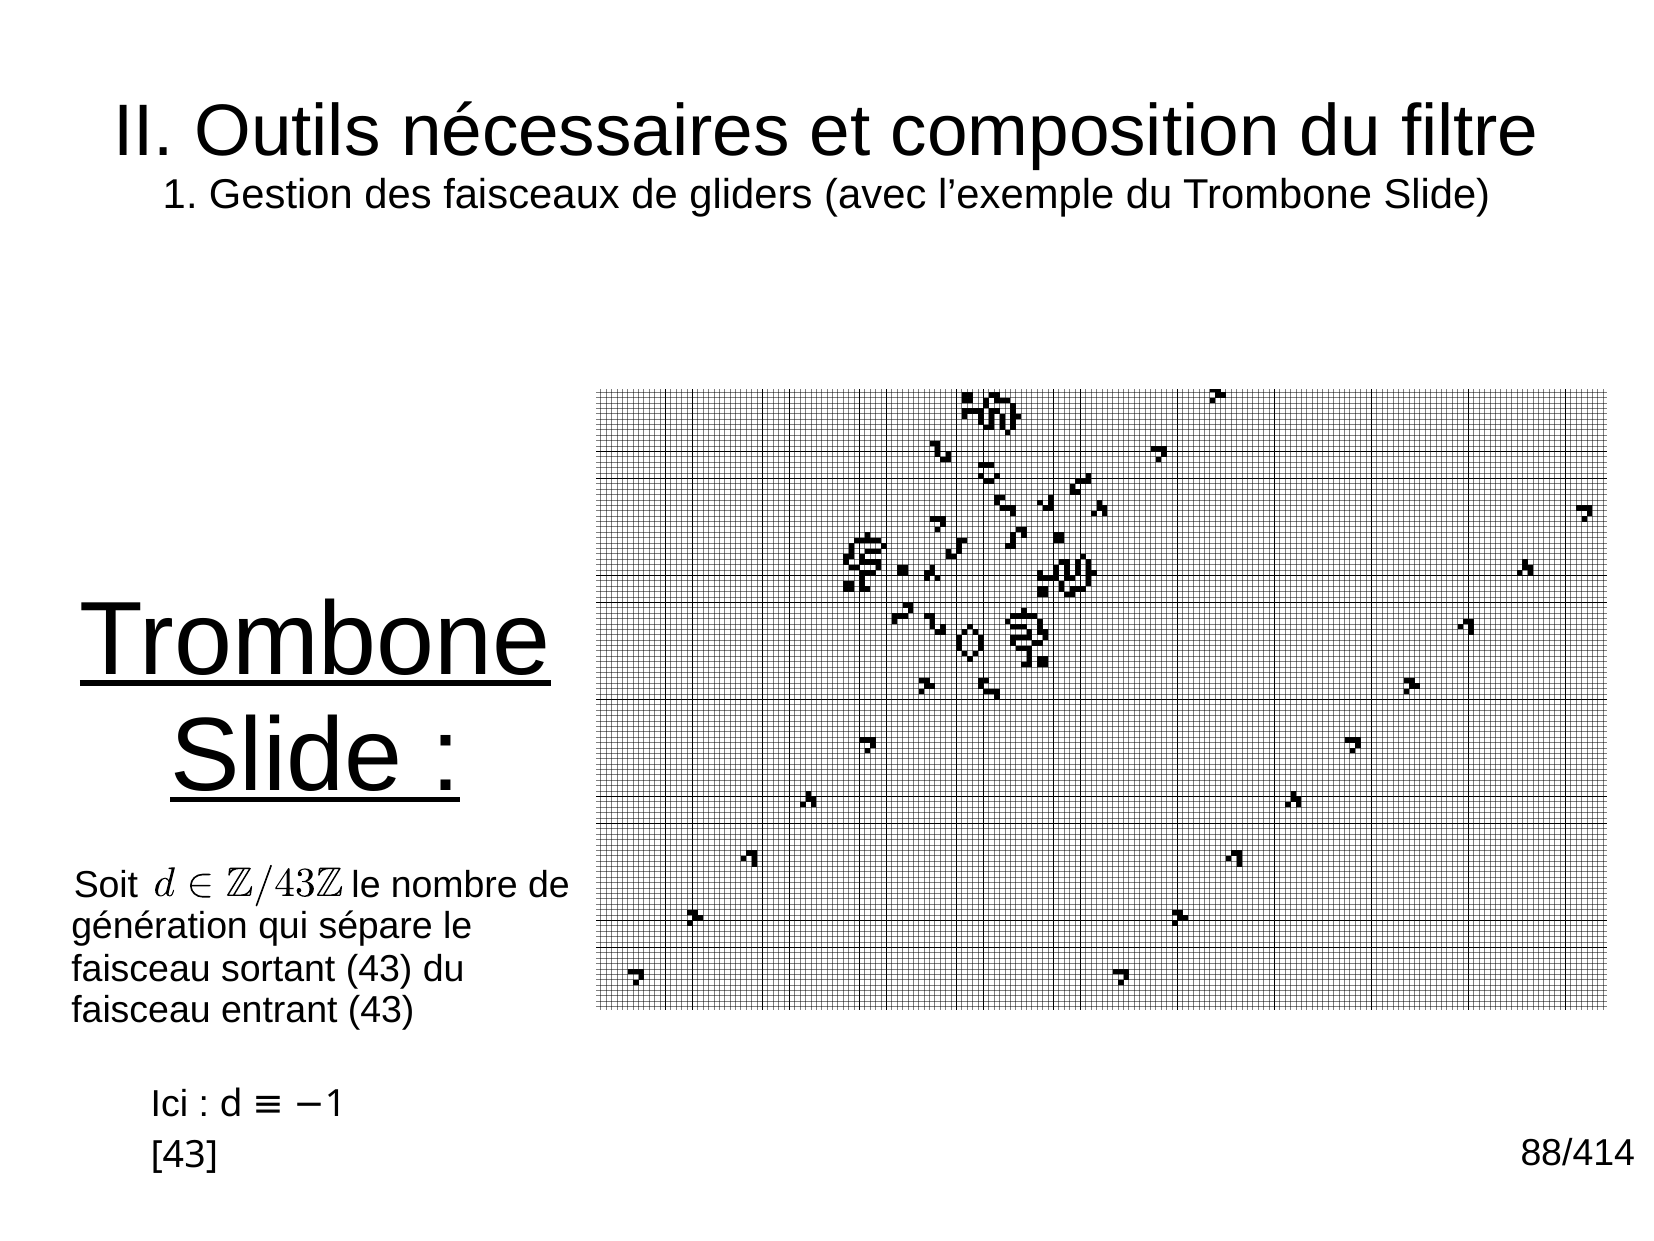

# II. Outils nécessaires et composition du filtre 1. Gestion des faisceaux de gliders (avec l’exemple du Trombone Slide)
Trombone
Slide :
Soit
le nombre de
génération qui sépare le
faisceau sortant (43) du
faisceau entrant (43)
Ici : d ≡ −1 [43]